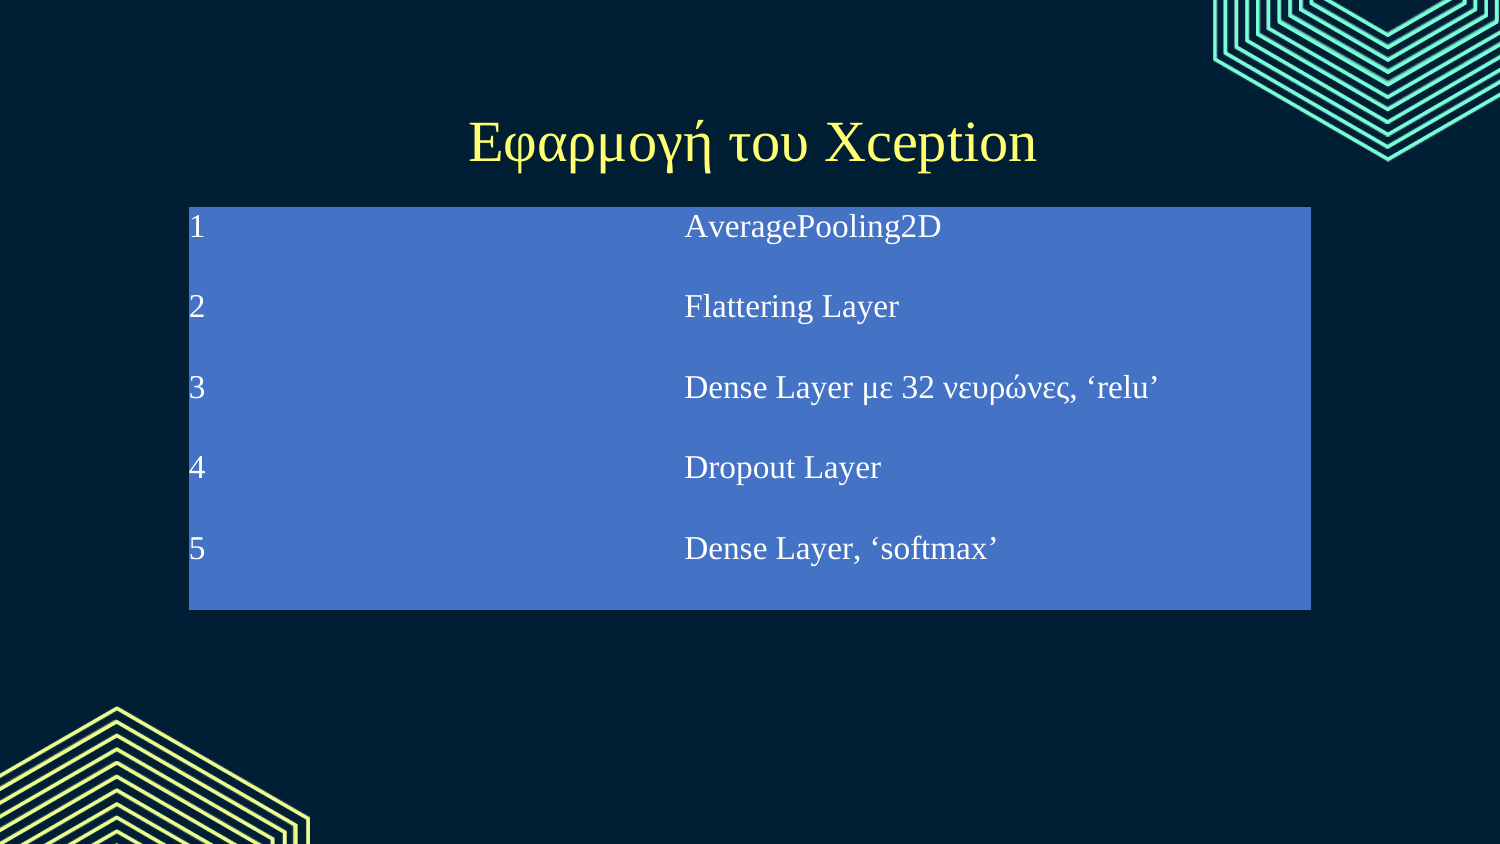

# Εφαρμογή του Xception
| 1 | | AveragePooling2D |
| --- | --- | --- |
| 2 | | Flattering Layer |
| 3 | | Dense Layer με 32 νευρώνες, ‘relu’ |
| 4 | | Dropout Layer |
| 5 | | Dense Layer, ‘softmax’ |